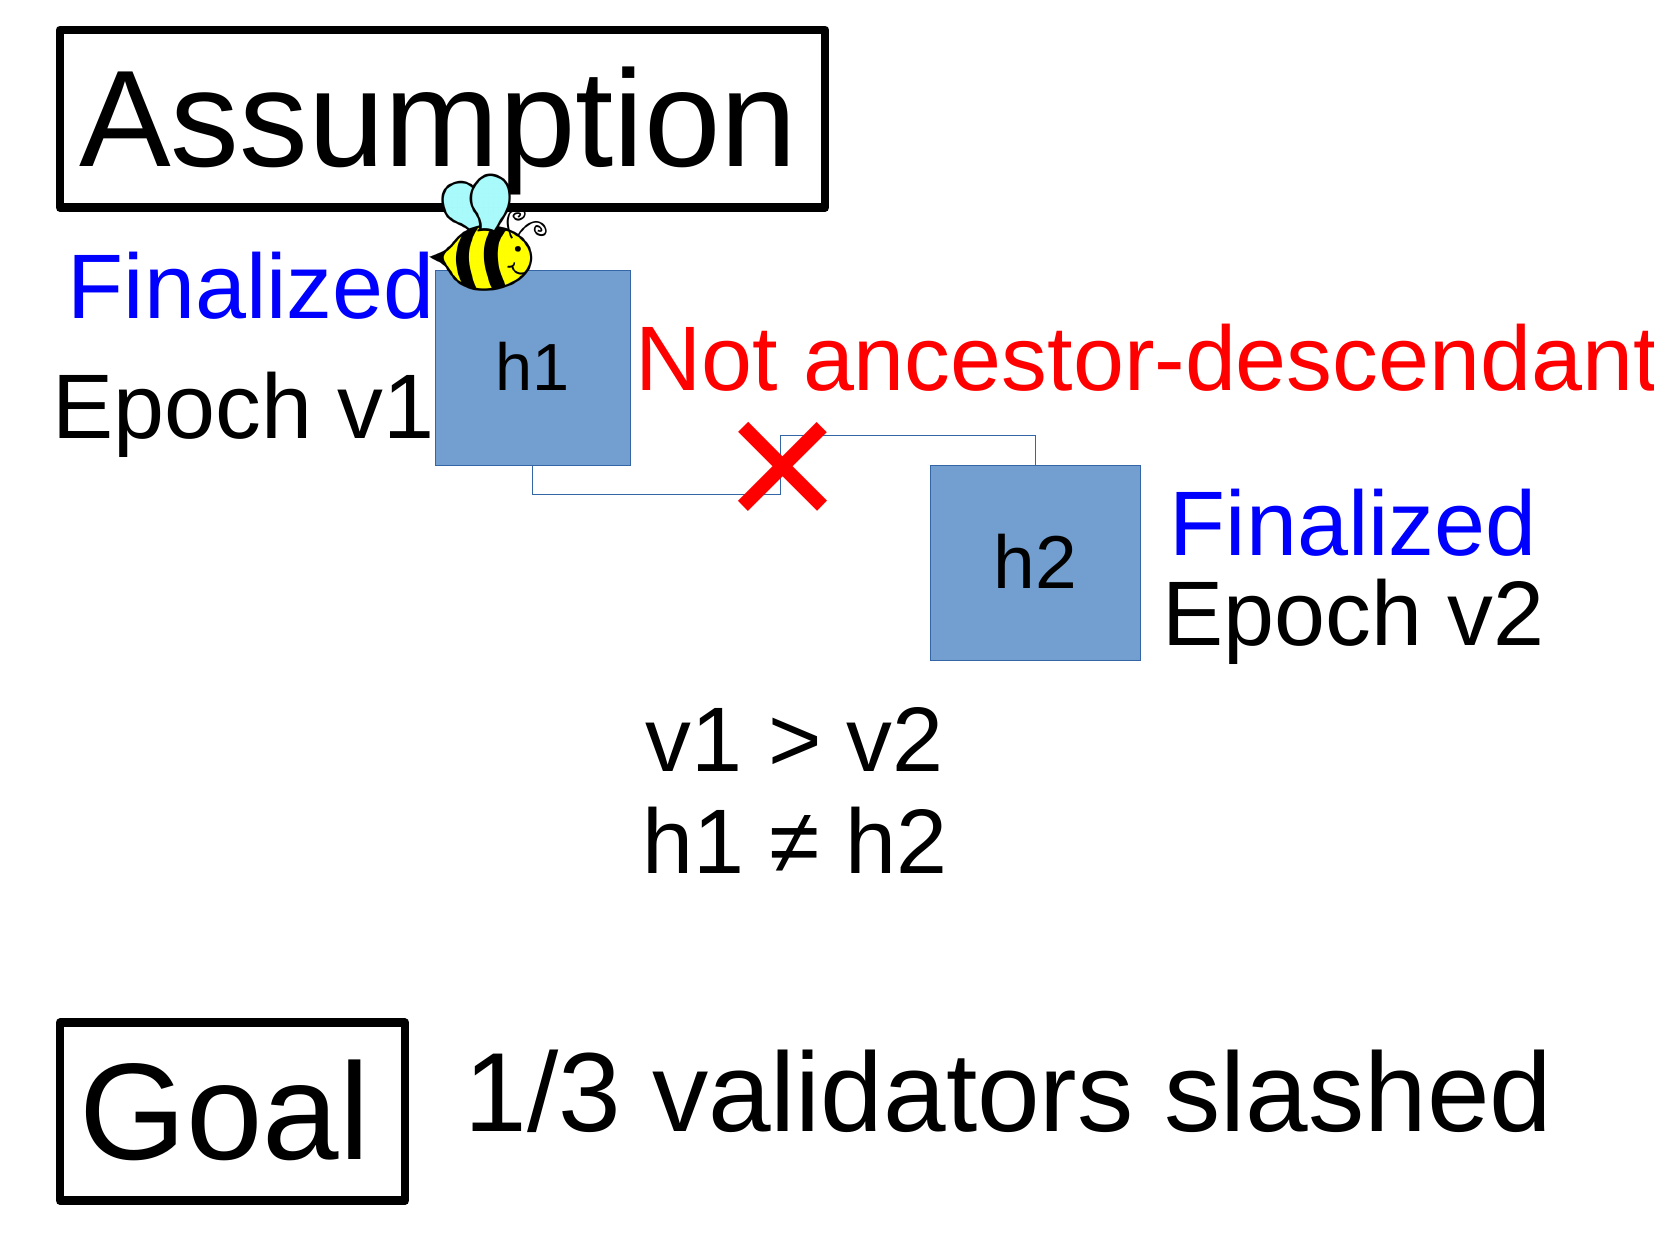

Assumption
Finalized
h1
Not ancestor-descendant
×
Epoch v1
h2
Finalized
Epoch v2
v1 > v2
h1 ≠ h2
1/3 validators slashed
Goal